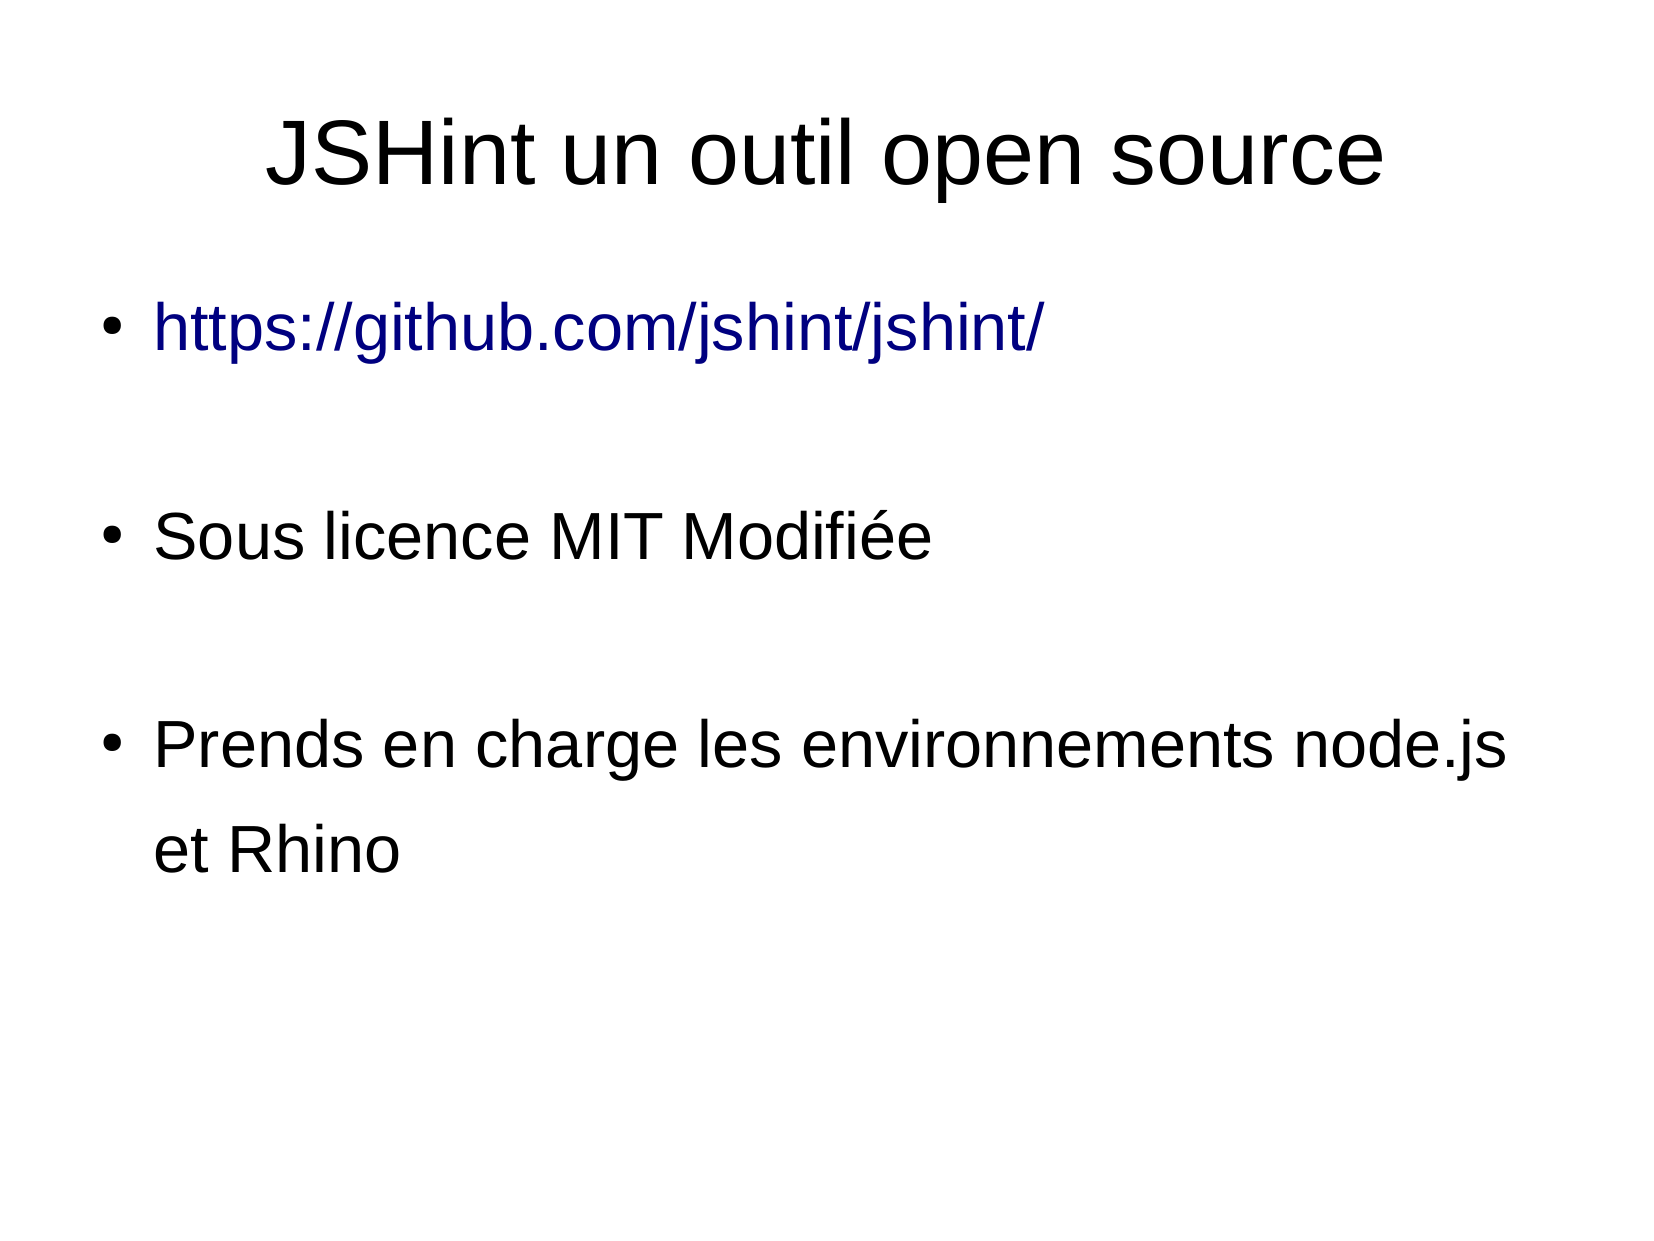

# JSHint un outil open source
https://github.com/jshint/jshint/
Sous licence MIT Modifiée
Prends en charge les environnements node.js
et Rhino